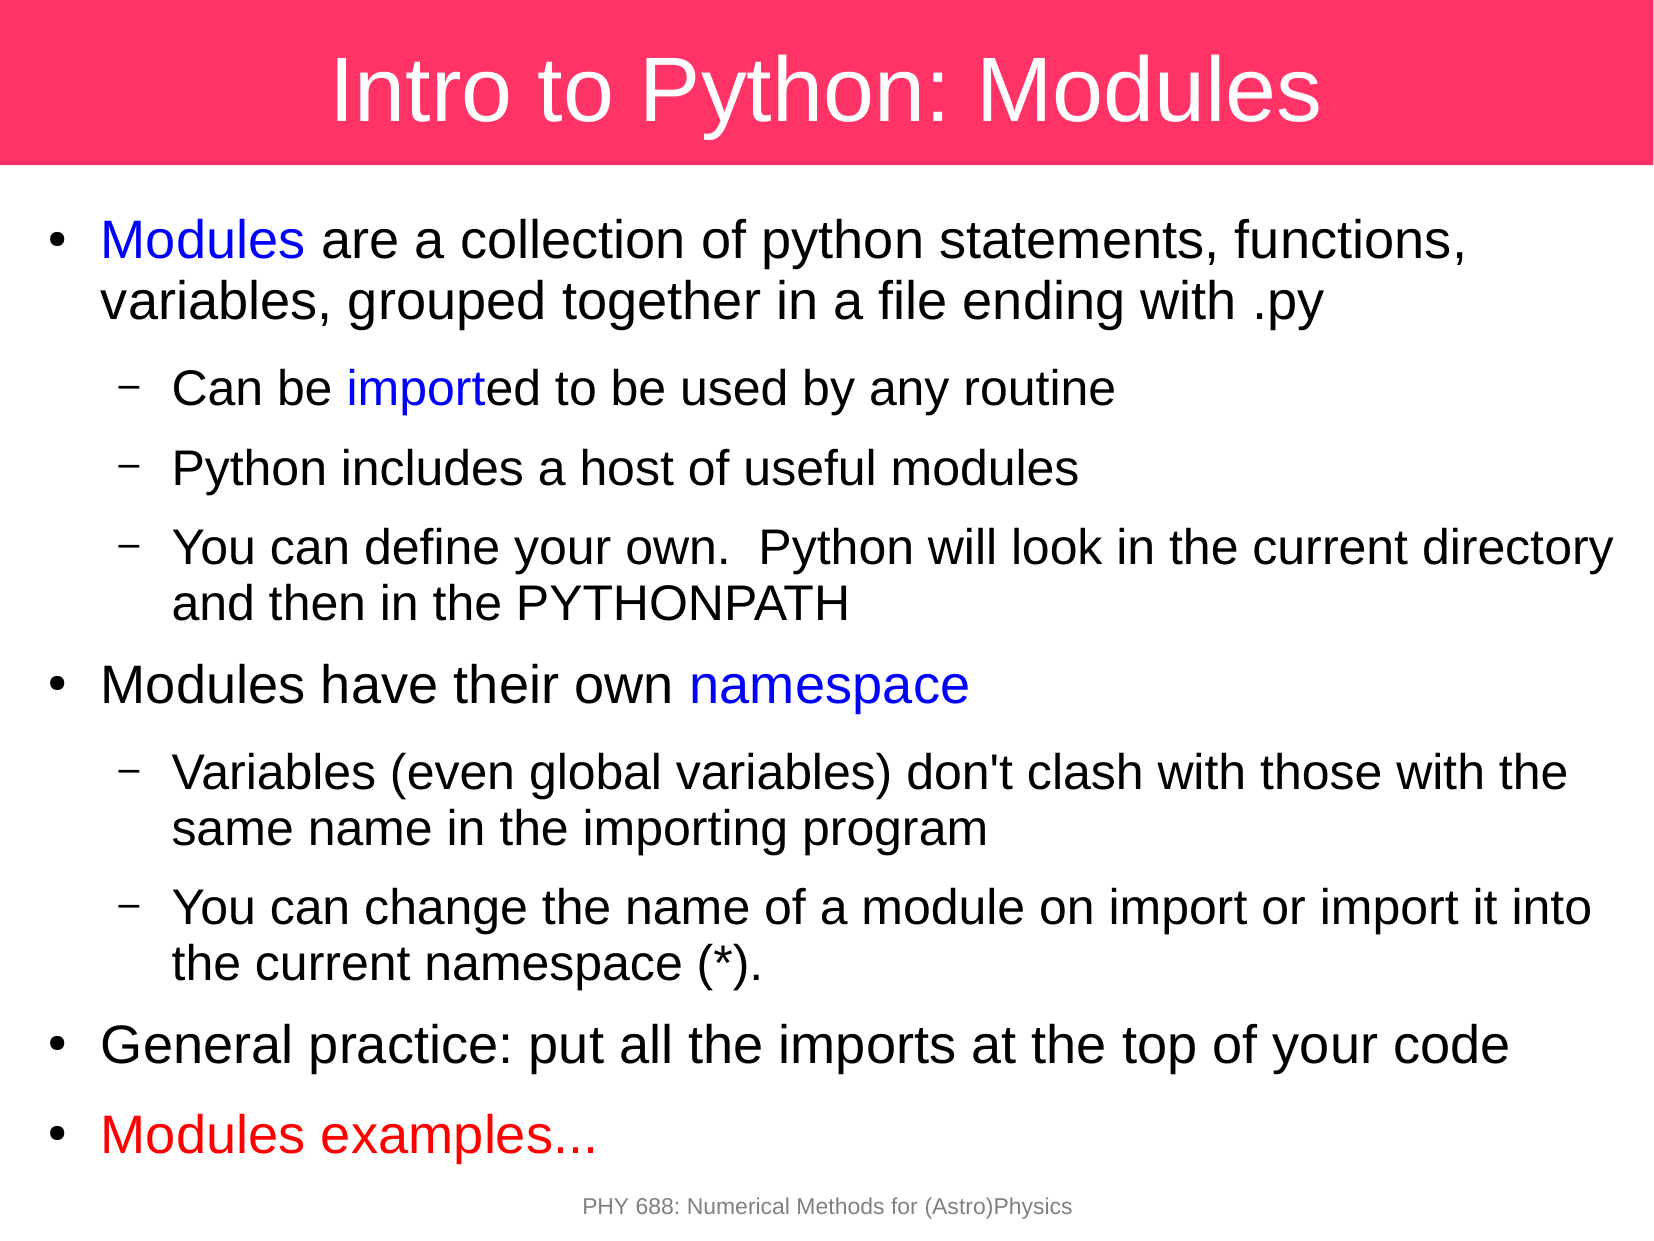

# Intro to Python: Modules
Modules are a collection of python statements, functions, variables, grouped together in a file ending with .py
Can be imported to be used by any routine
Python includes a host of useful modules
You can define your own. Python will look in the current directory and then in the PYTHONPATH
Modules have their own namespace
Variables (even global variables) don't clash with those with the same name in the importing program
You can change the name of a module on import or import it into the current namespace (*).
General practice: put all the imports at the top of your code
Modules examples...